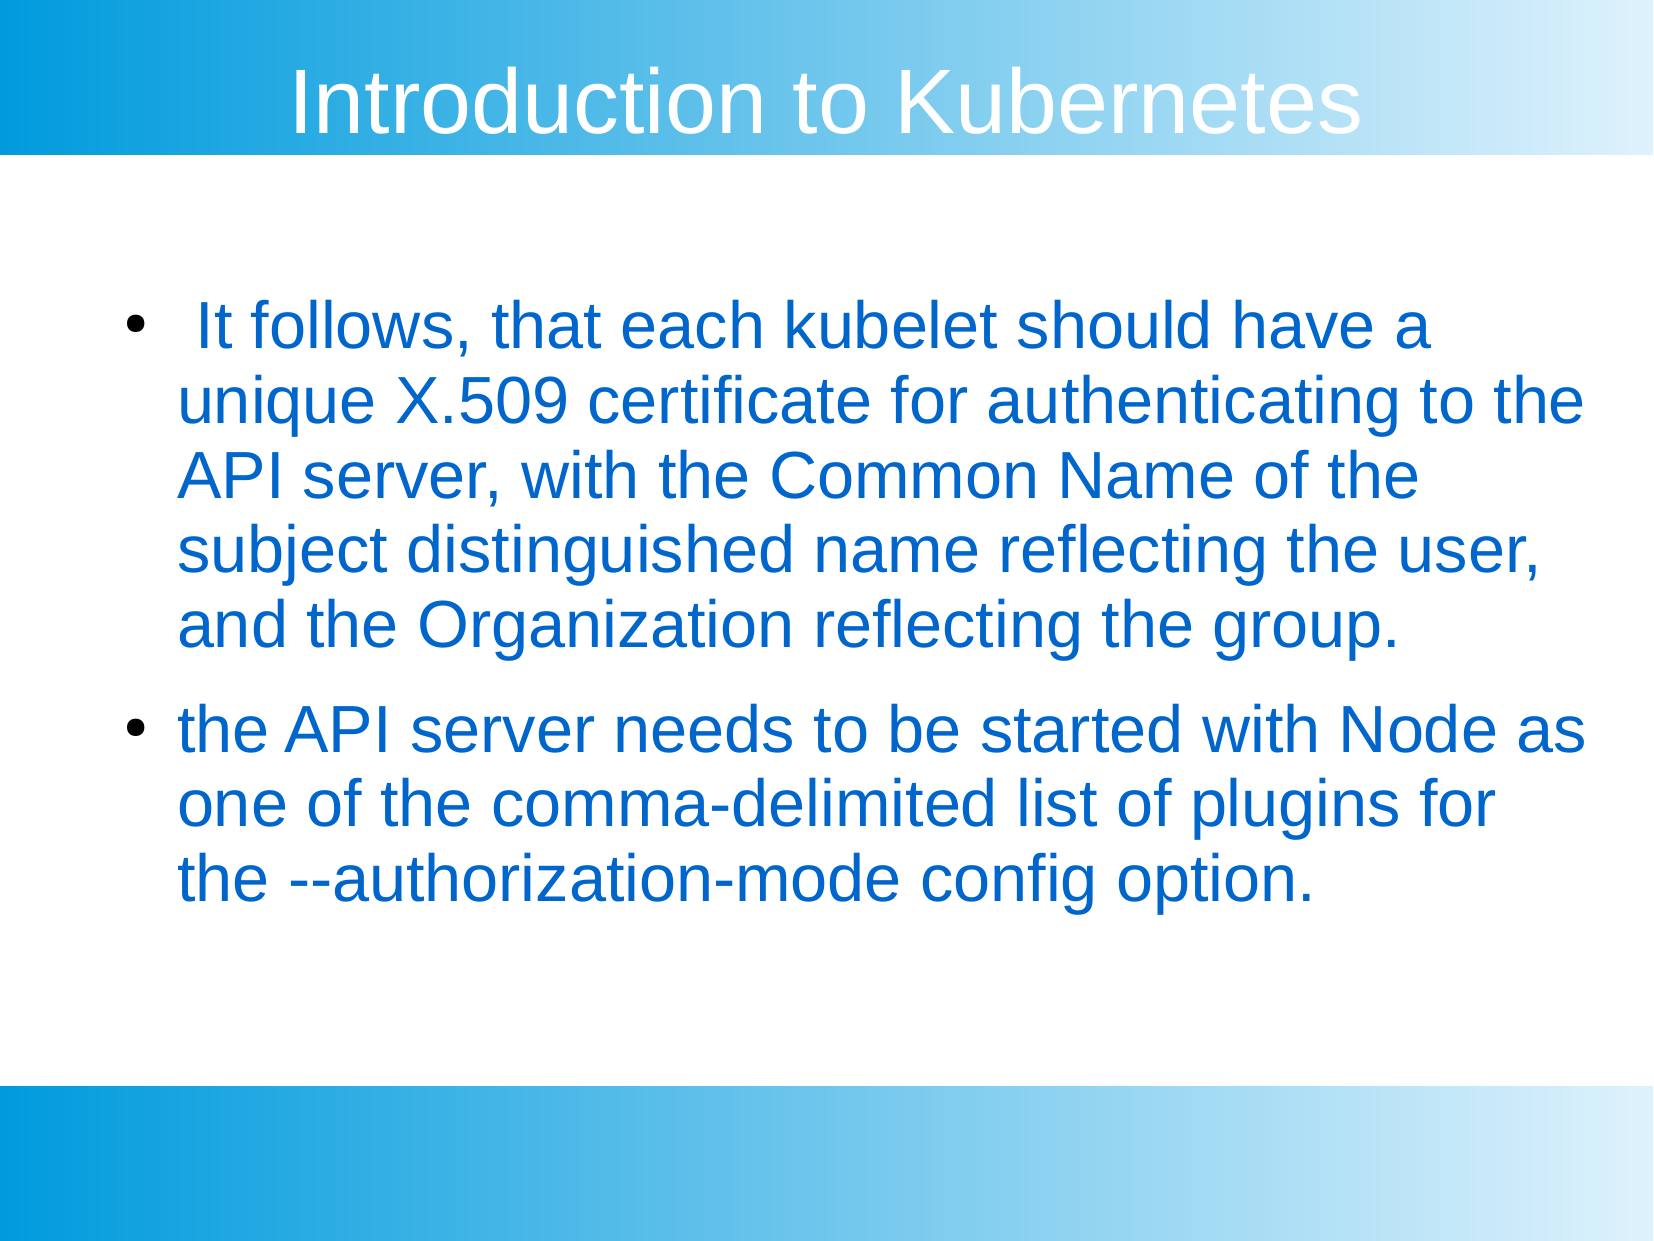

# Introduction to Kubernetes
 It follows, that each kubelet should have a unique X.509 certificate for authenticating to the API server, with the Common Name of the subject distinguished name reflecting the user, and the Organization reflecting the group.
the API server needs to be started with Node as one of the comma-delimited list of plugins for the --authorization-mode config option.